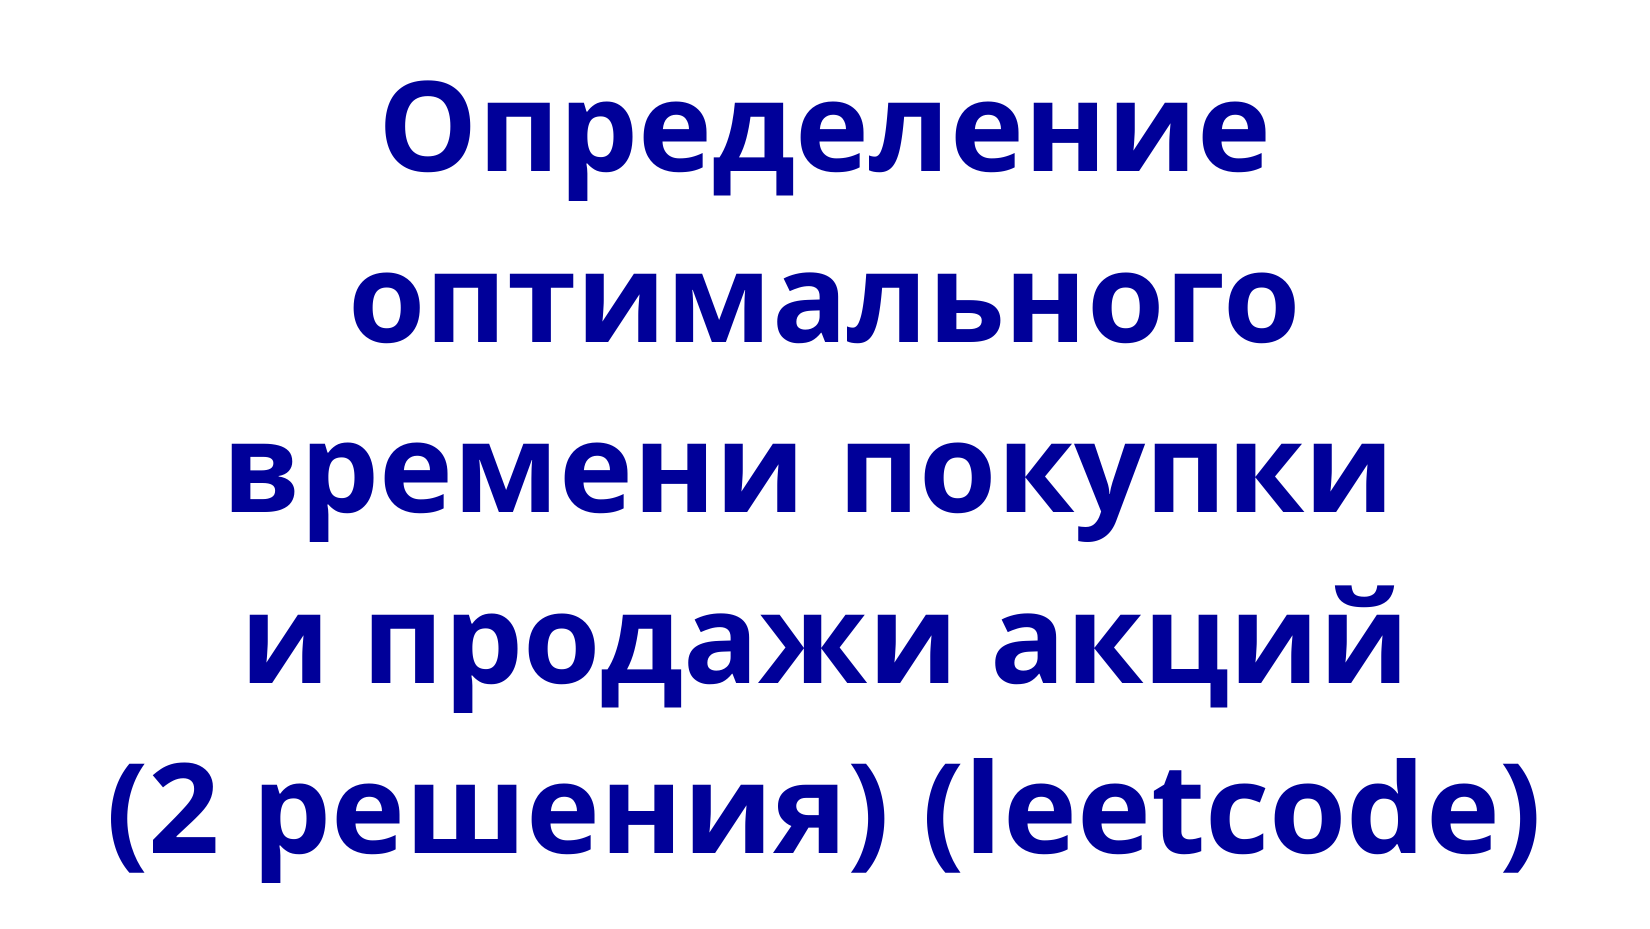

# Определение оптимального
времени покупки
и продажи акций
(2 решения) (leetcode)